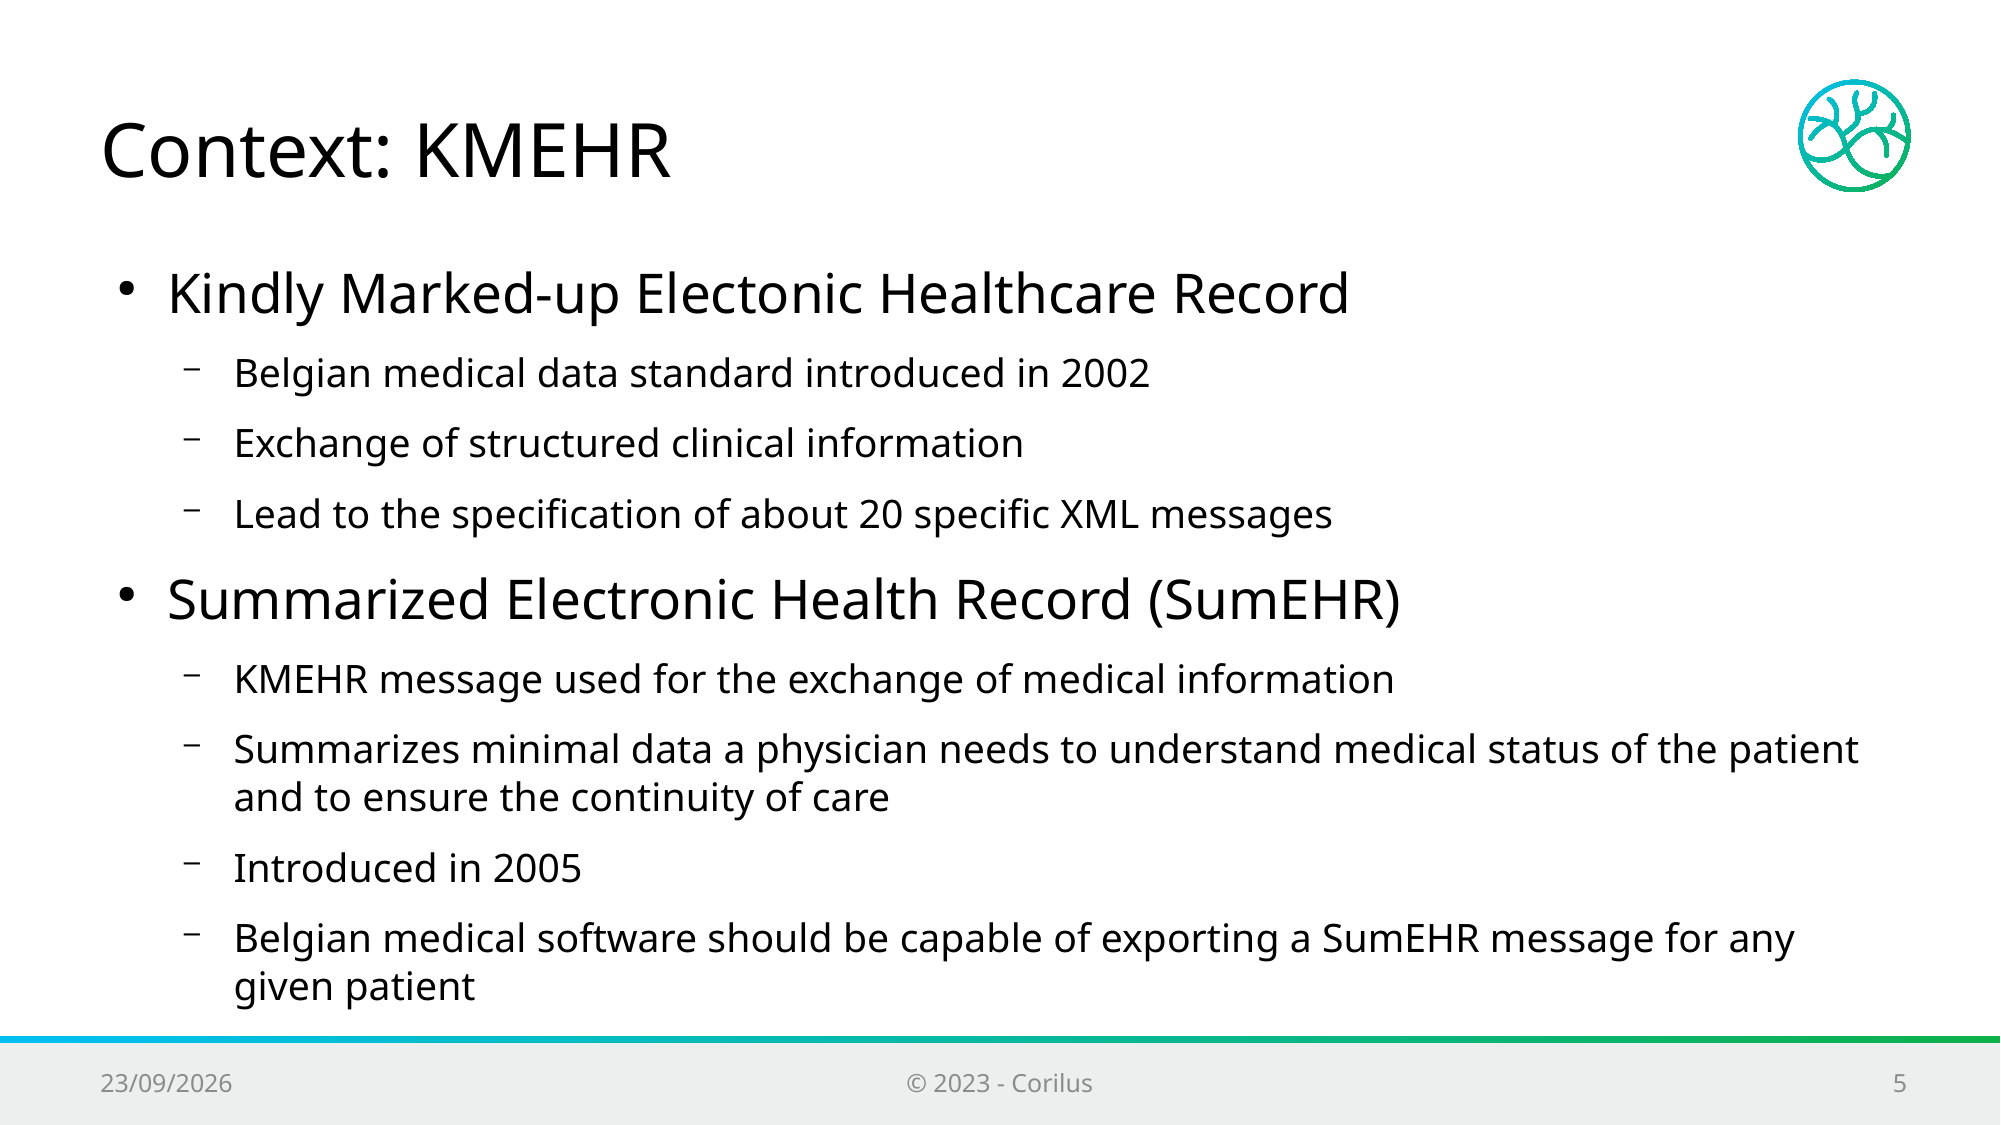

# Context: KMEHR
Kindly Marked-up Electonic Healthcare Record
Belgian medical data standard introduced in 2002
Exchange of structured clinical information
Lead to the specification of about 20 specific XML messages
Summarized Electronic Health Record (SumEHR)
KMEHR message used for the exchange of medical information
Summarizes minimal data a physician needs to understand medical status of the patient and to ensure the continuity of care
Introduced in 2005
Belgian medical software should be capable of exporting a SumEHR message for any given patient
© 2023 - Corilus
5